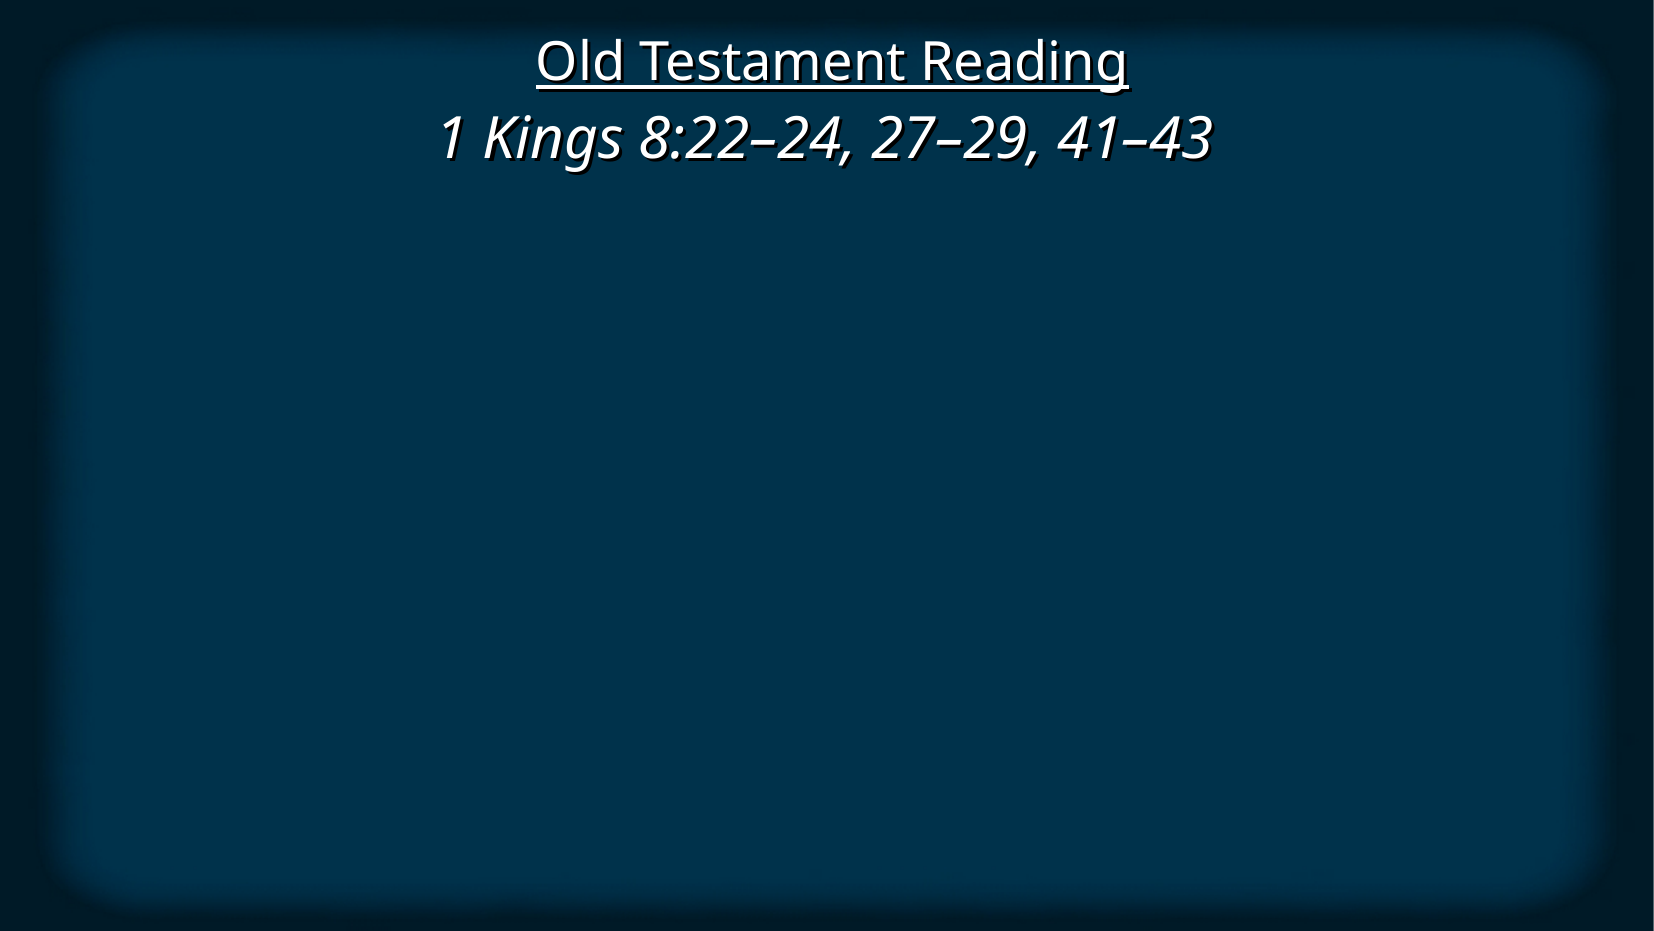

Old Testament Reading
1 Kings 8:22–24, 27–29, 41–43